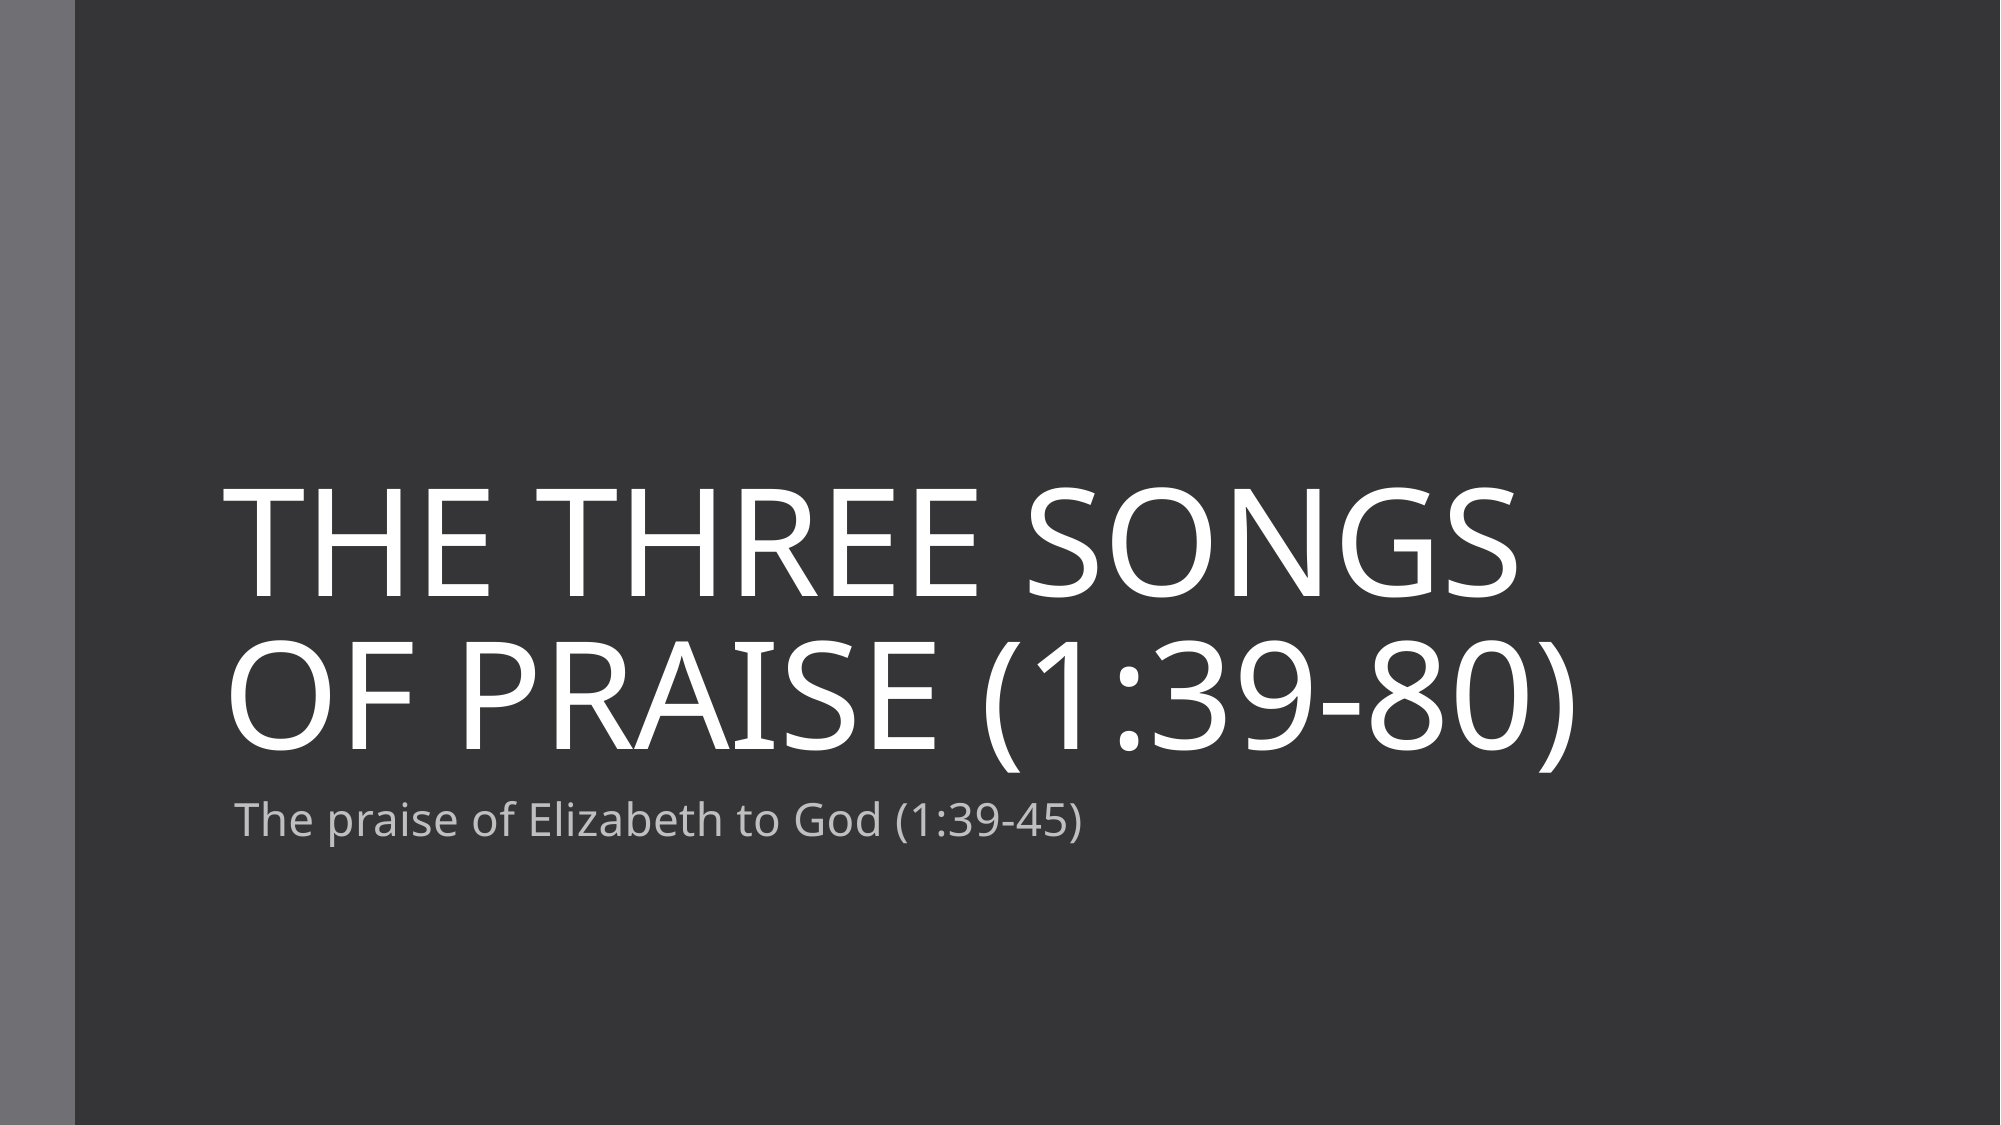

# THE THREE SONGS OF PRAISE (1:39-80)
 The praise of Elizabeth to God (1:39-45)